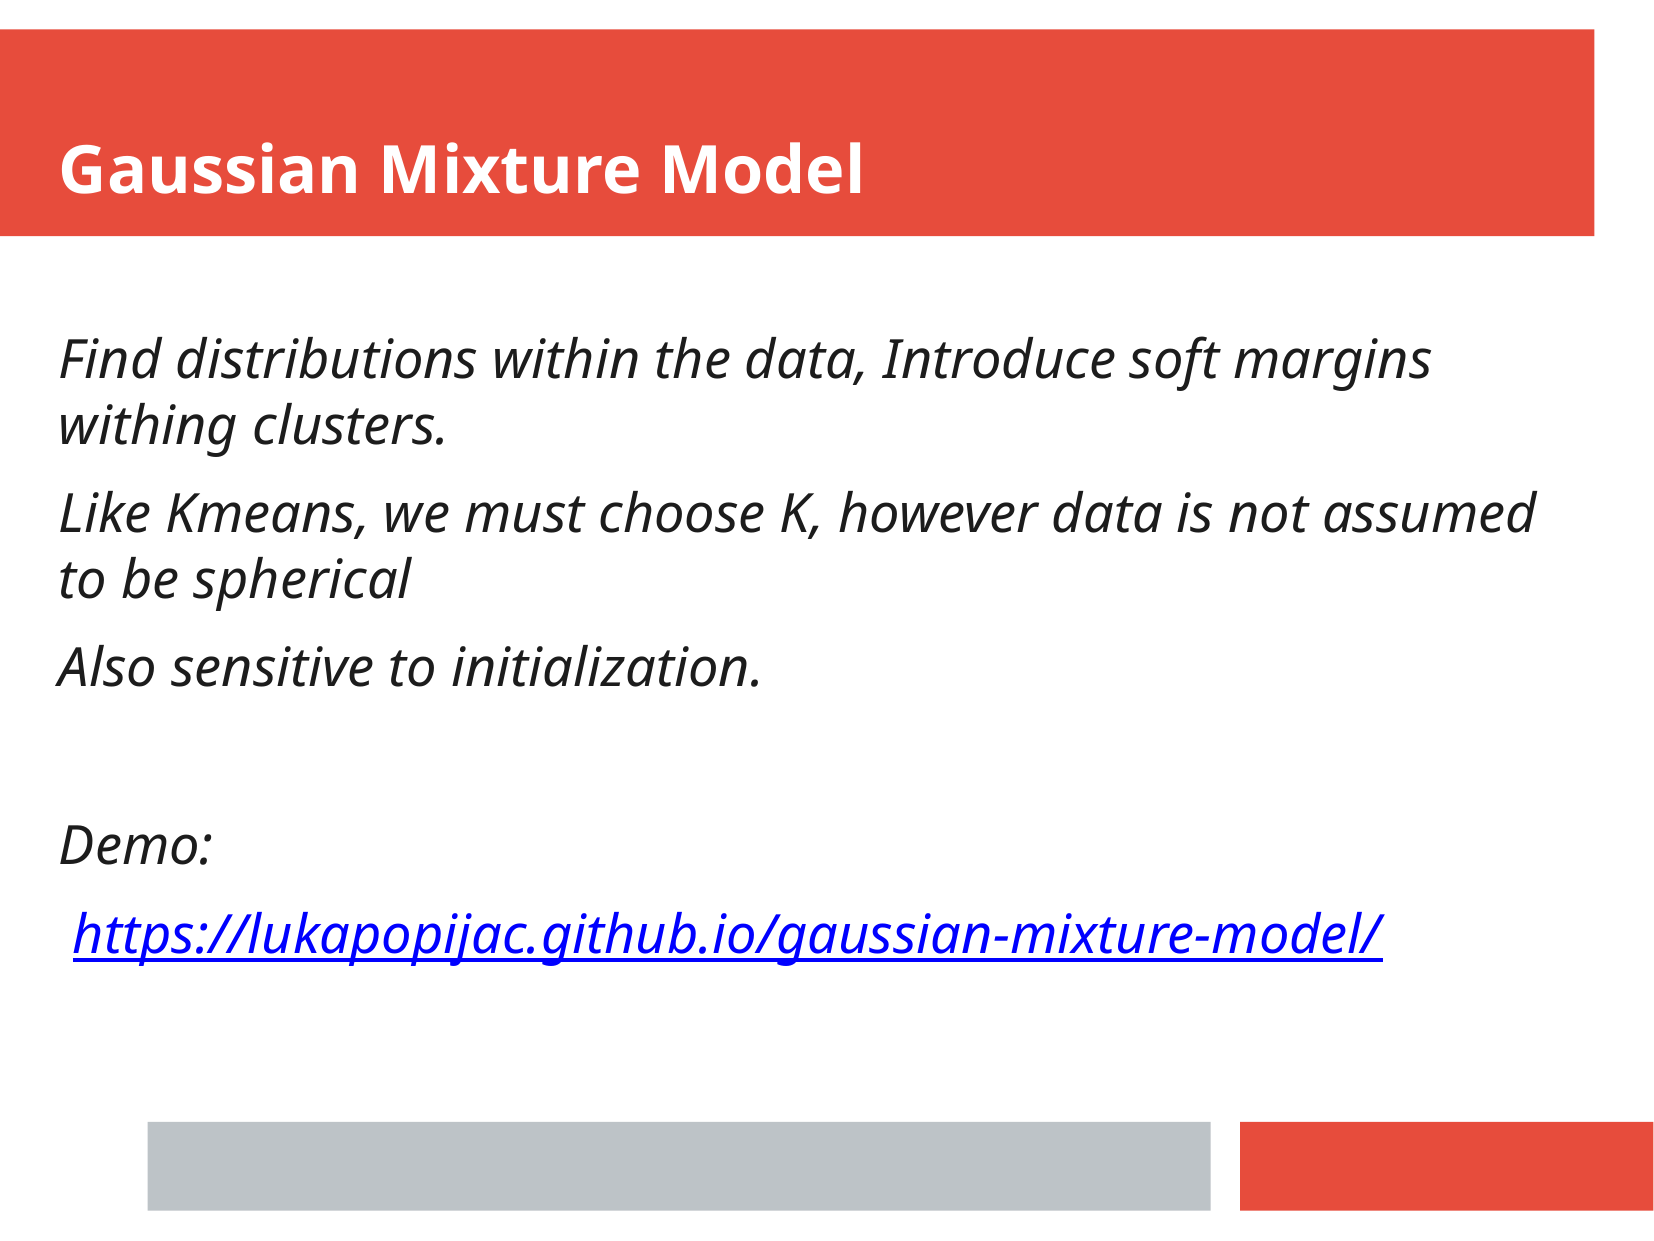

Gaussian Mixture Model
Find distributions within the data, Introduce soft margins withing clusters.
Like Kmeans, we must choose K, however data is not assumed to be spherical
Also sensitive to initialization.
Demo:
 https://lukapopijac.github.io/gaussian-mixture-model/